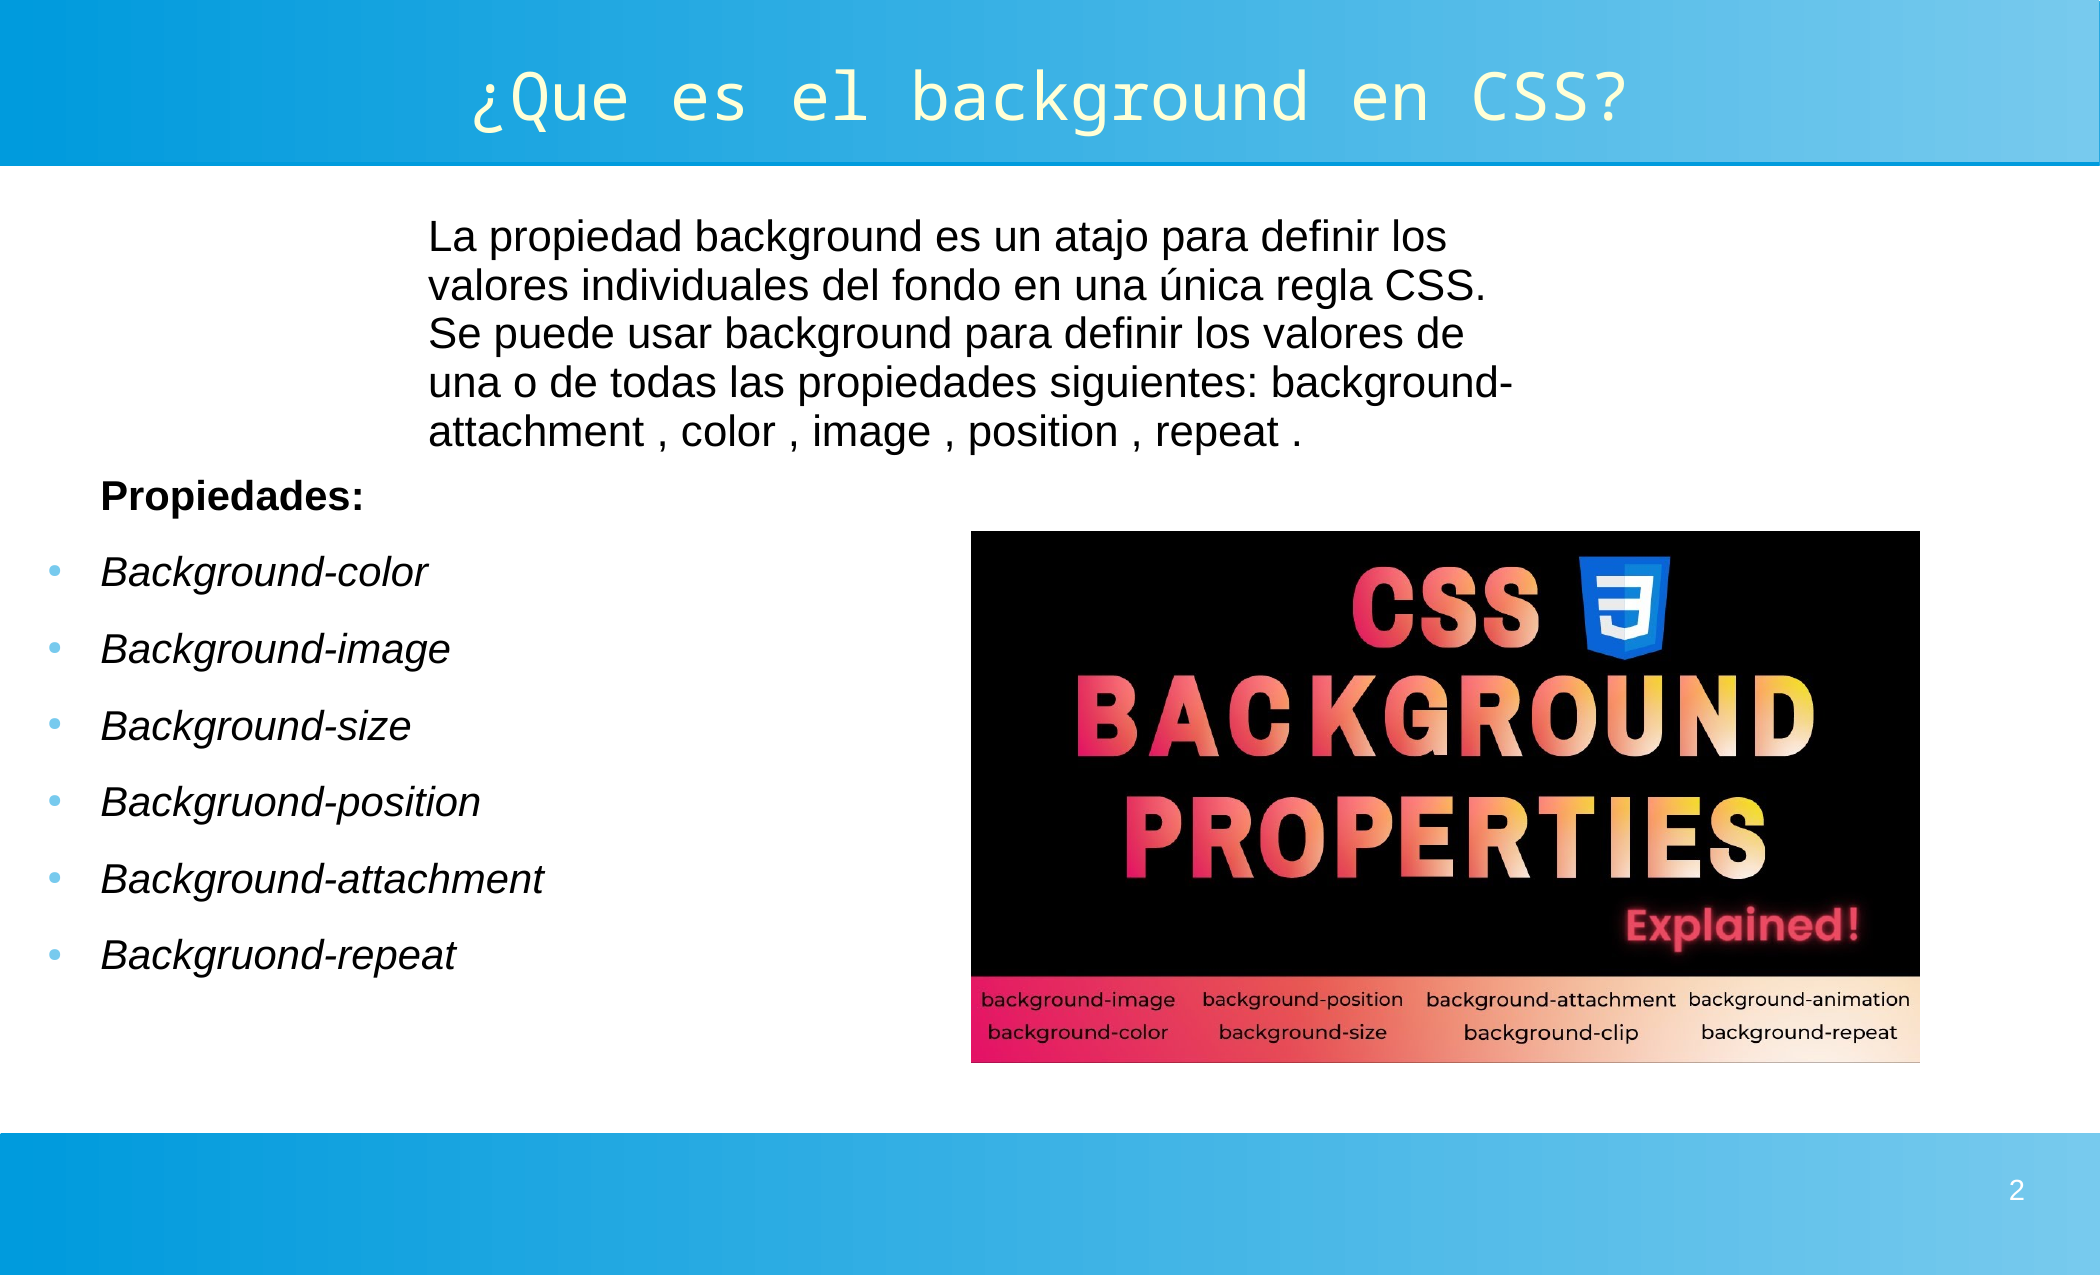

# ¿Que es el background en CSS?
La propiedad background es un atajo para definir los valores individuales del fondo en una única regla CSS. Se puede usar background para definir los valores de una o de todas las propiedades siguientes: background-attachment , color , image , position , repeat .
Propiedades:
Background-color
Background-image
Background-size
Backgruond-position
Background-attachment
Backgruond-repeat
2